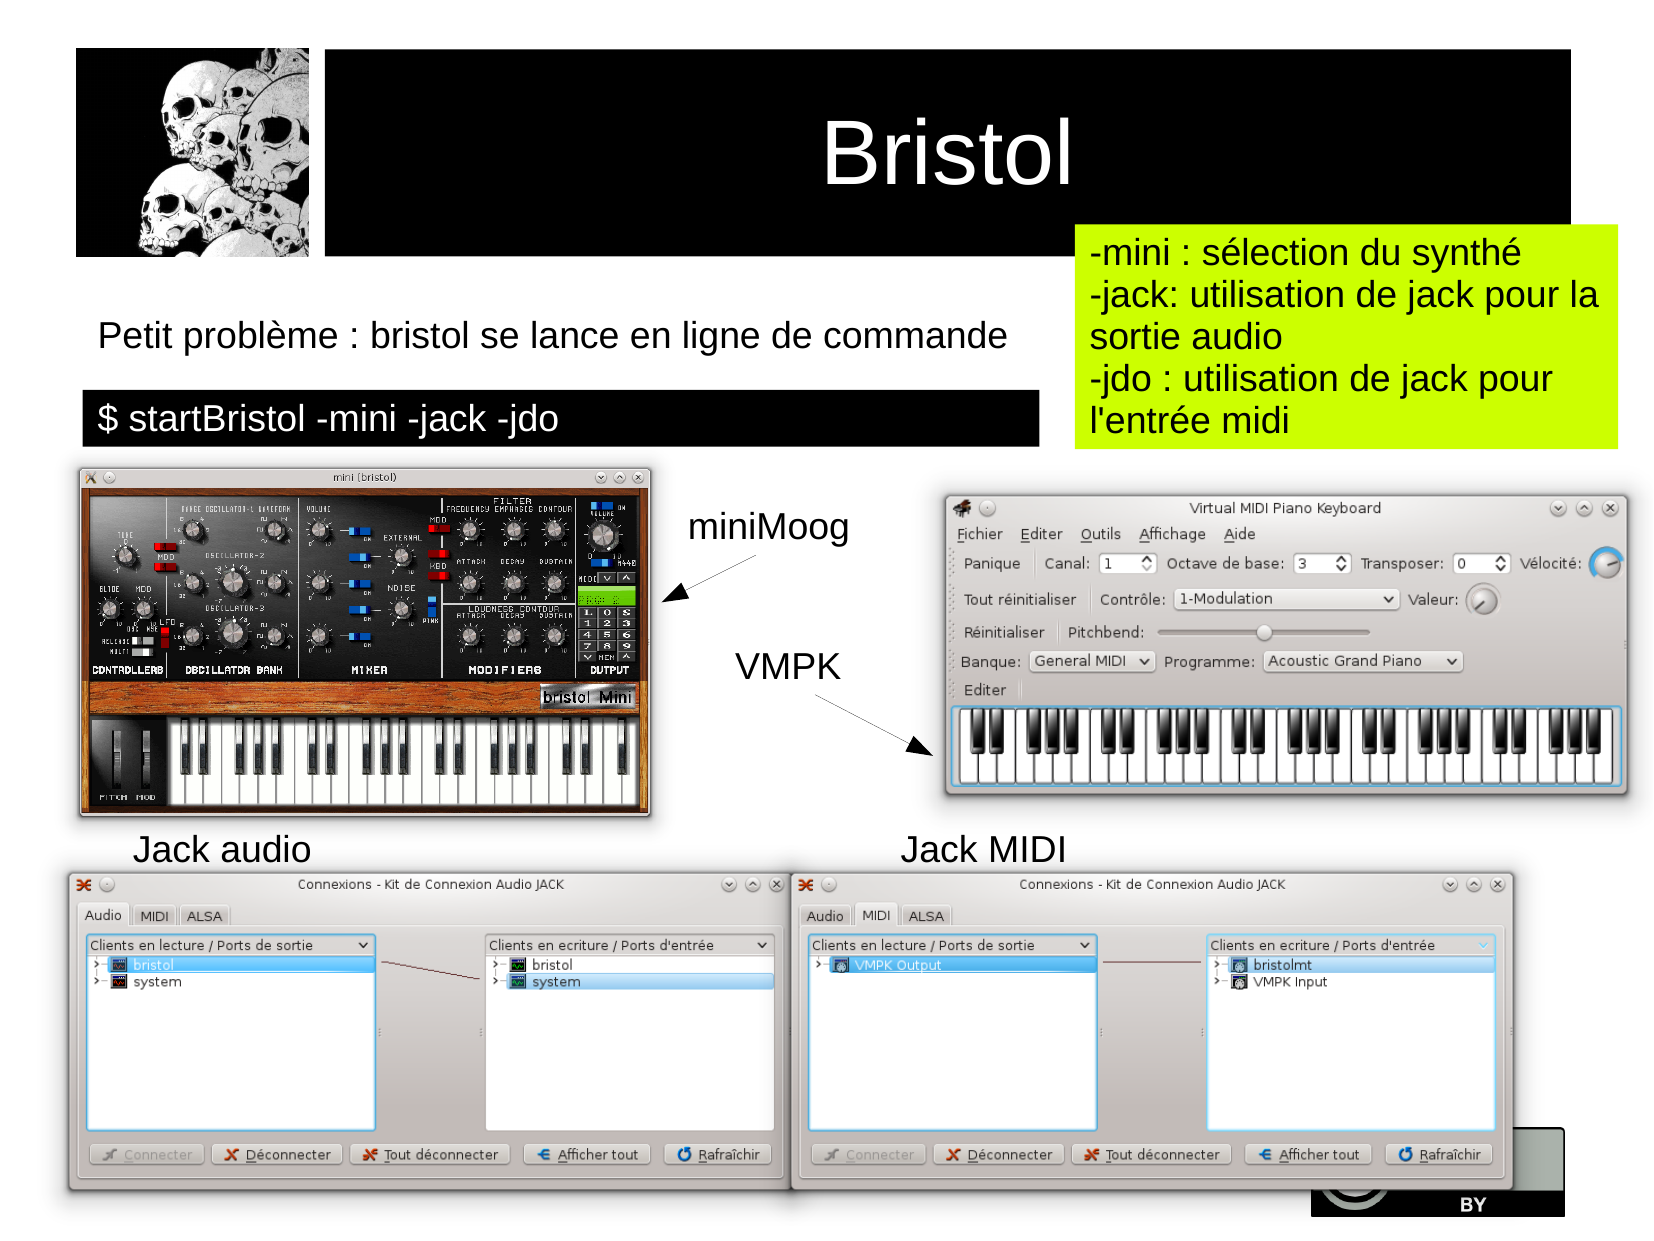

# Bristol
-mini : sélection du synthé
-jack: utilisation de jack pour la sortie audio
-jdo : utilisation de jack pour l'entrée midi
Petit problème : bristol se lance en ligne de commande
$ startBristol -mini -jack -jdo
miniMoog
VMPK
Jack audio
Jack MIDI
Y. Collette
12